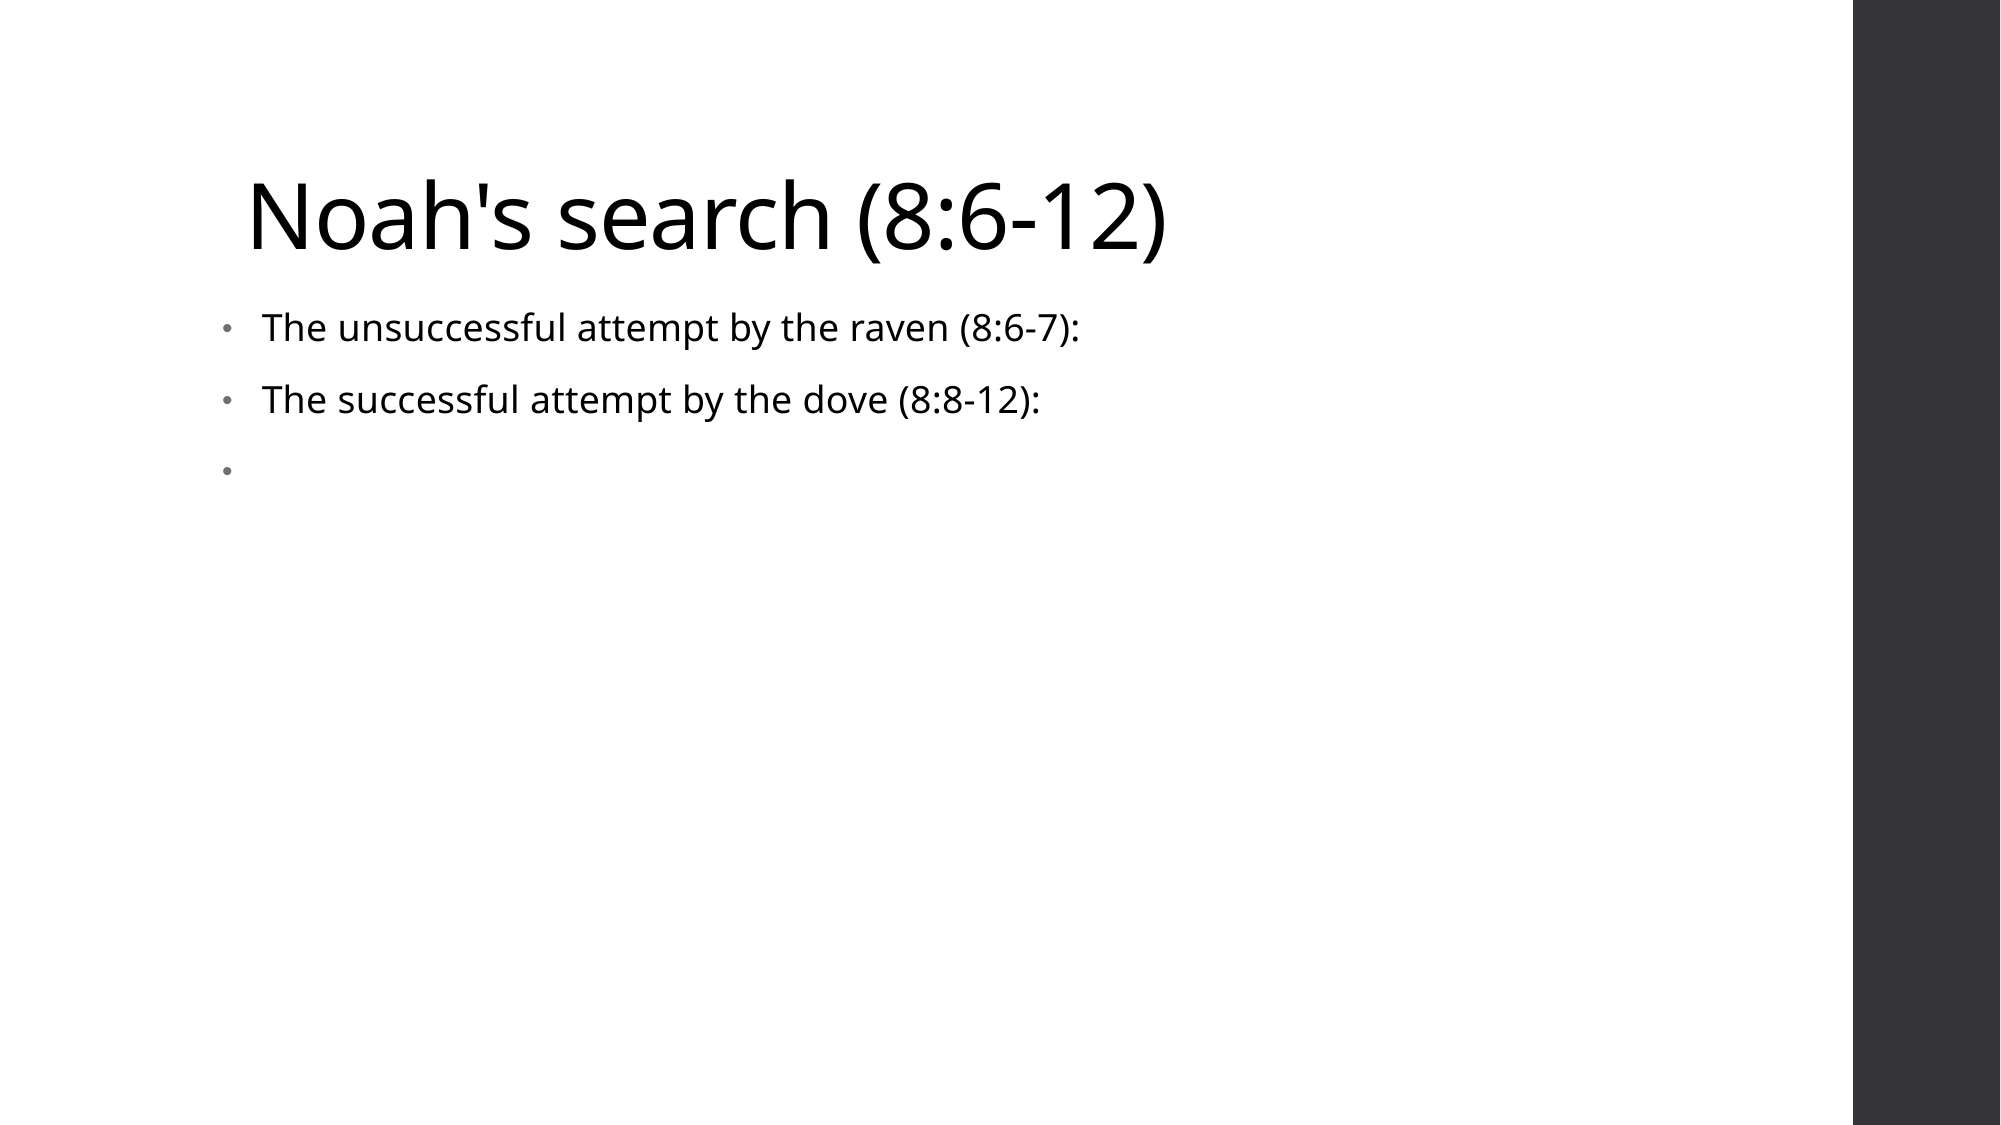

# Noah's search (8:6-12)
 The unsuccessful attempt by the raven (8:6-7):
 The successful attempt by the dove (8:8-12):